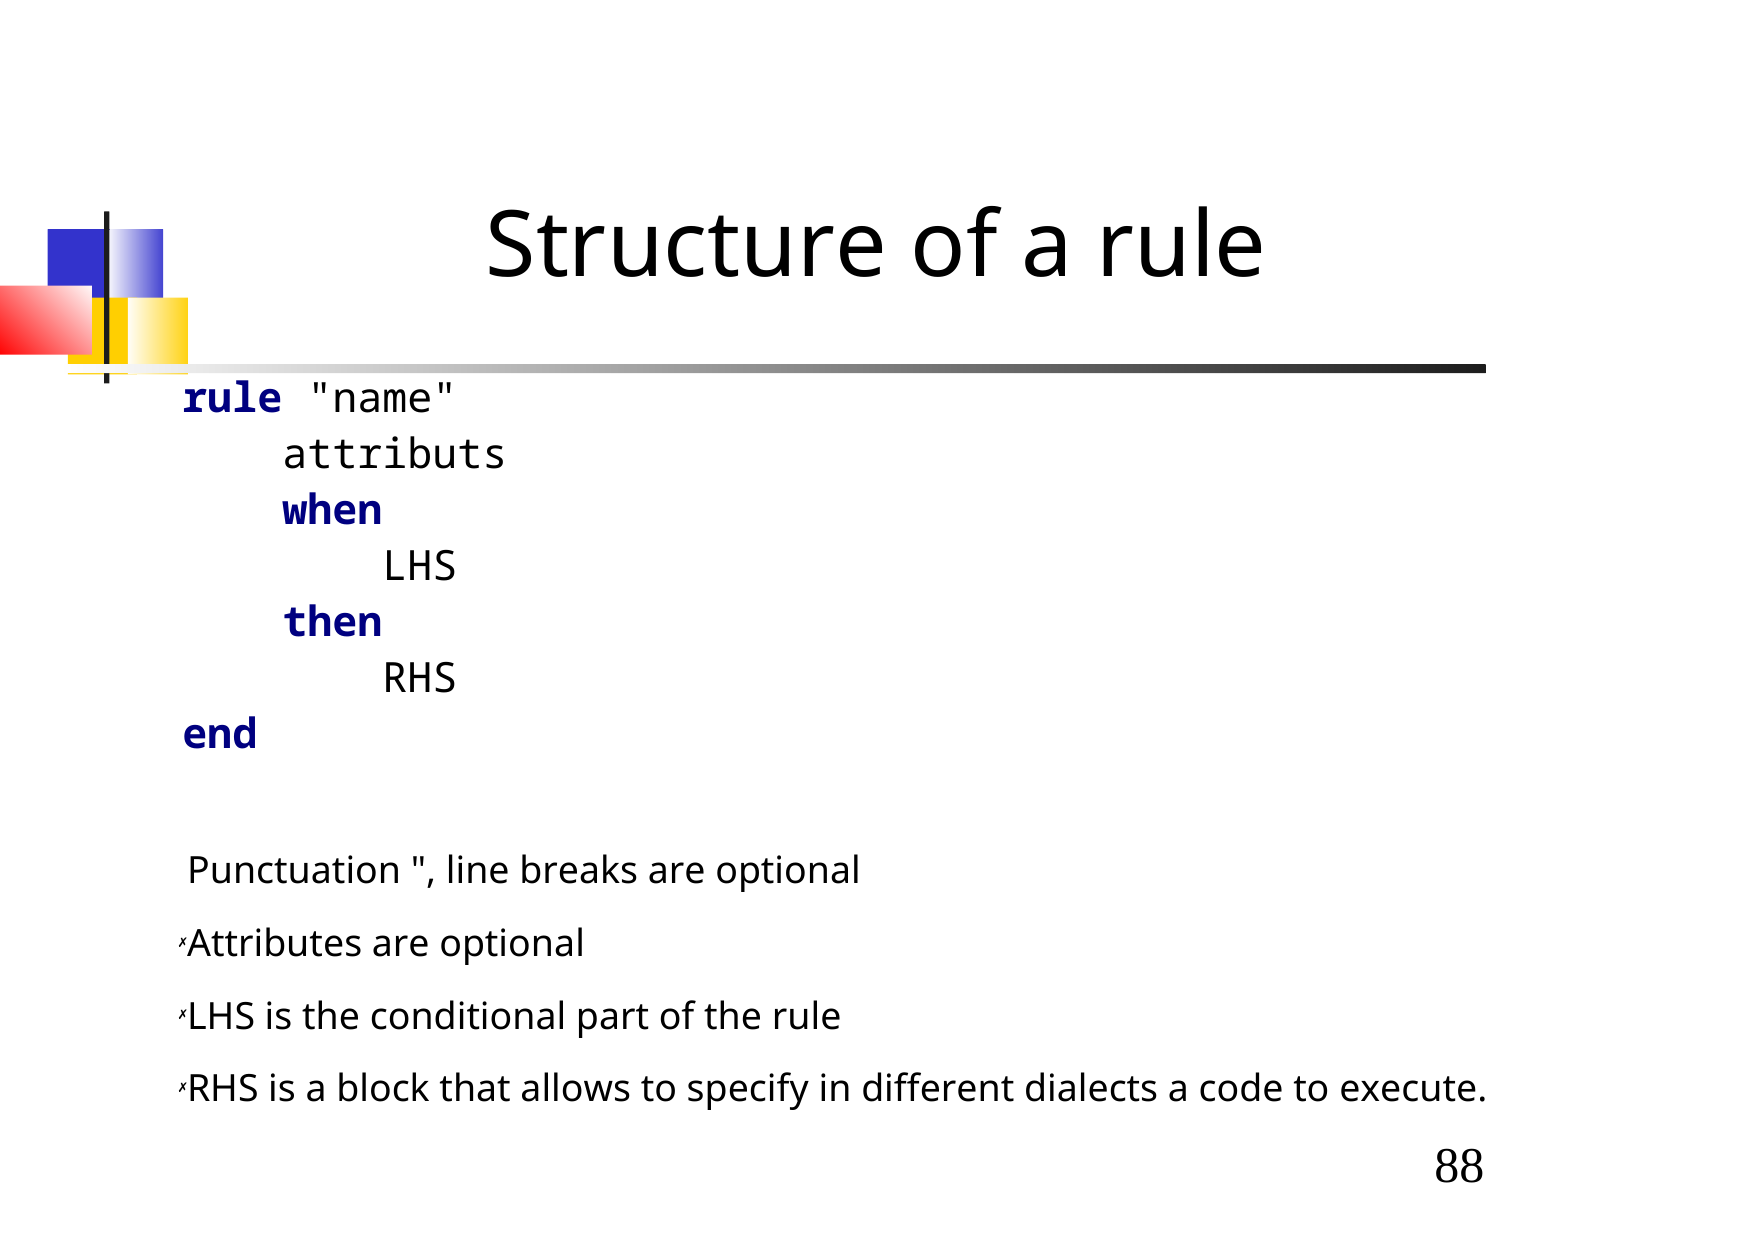

# Structure of a rule
rule "name"
 attributs
 when
 LHS
 then
 RHS
end
Punctuation ", line breaks are optional
Attributes are optional
LHS is the conditional part of the rule
RHS is a block that allows to specify in different dialects a code to execute.